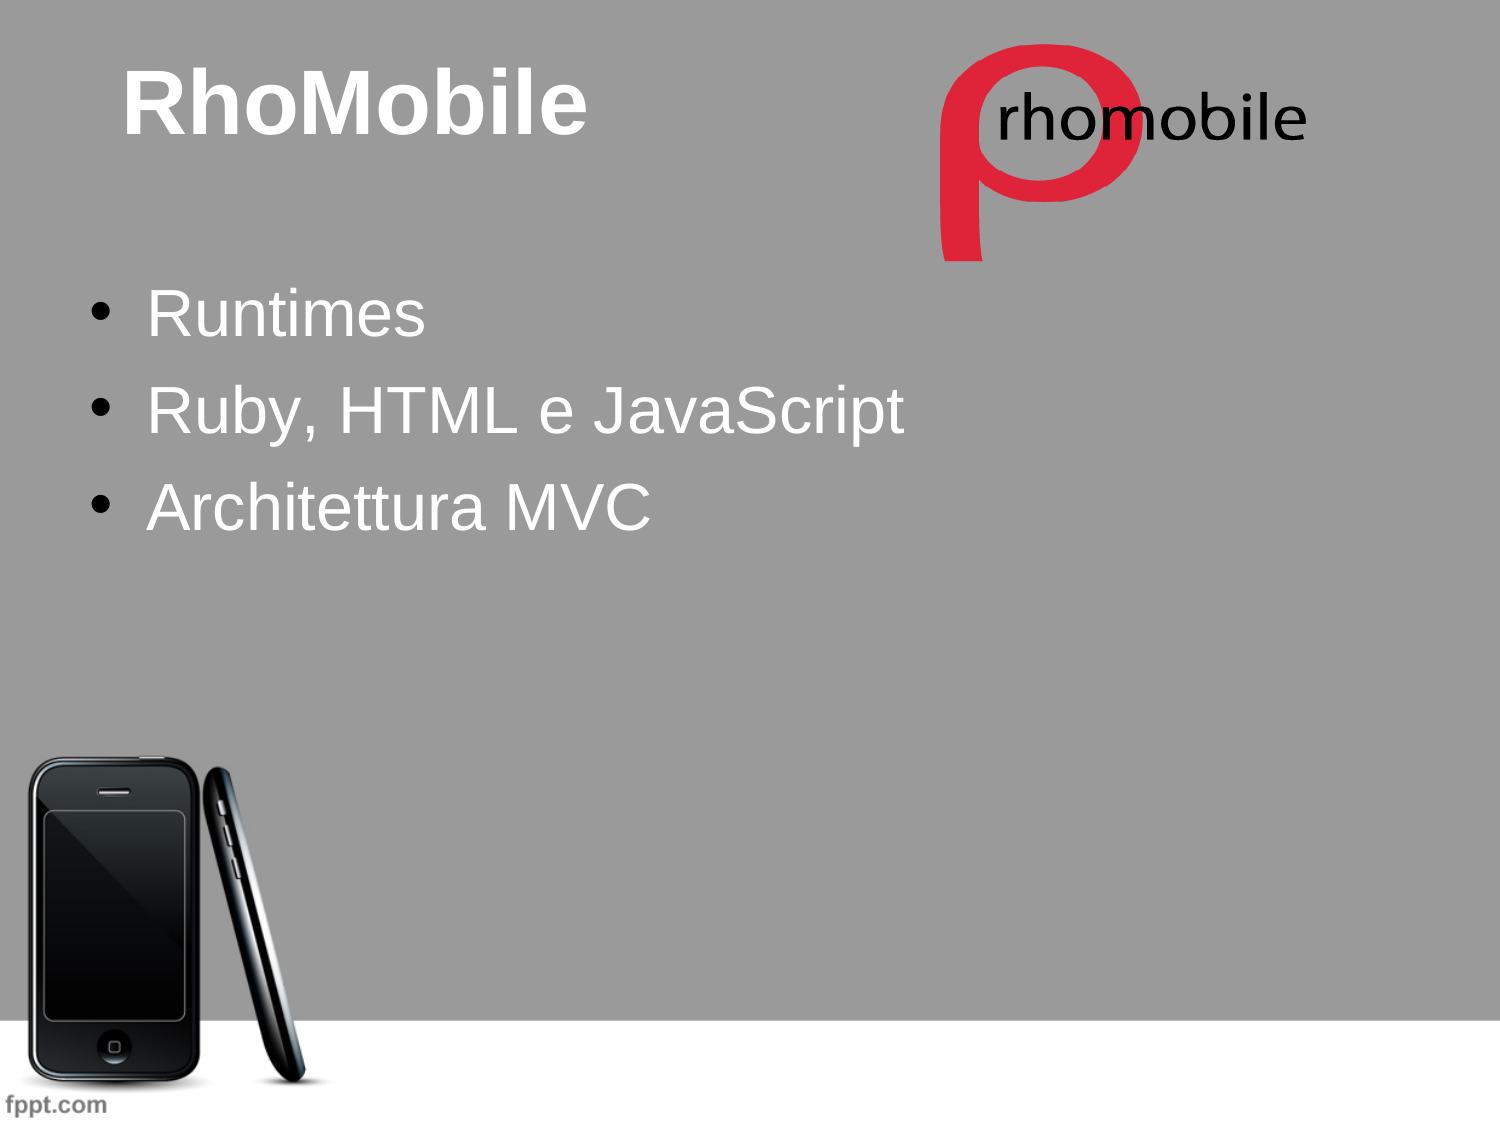

RhoMobile
#
Runtimes
Ruby, HTML e JavaScript
Architettura MVC